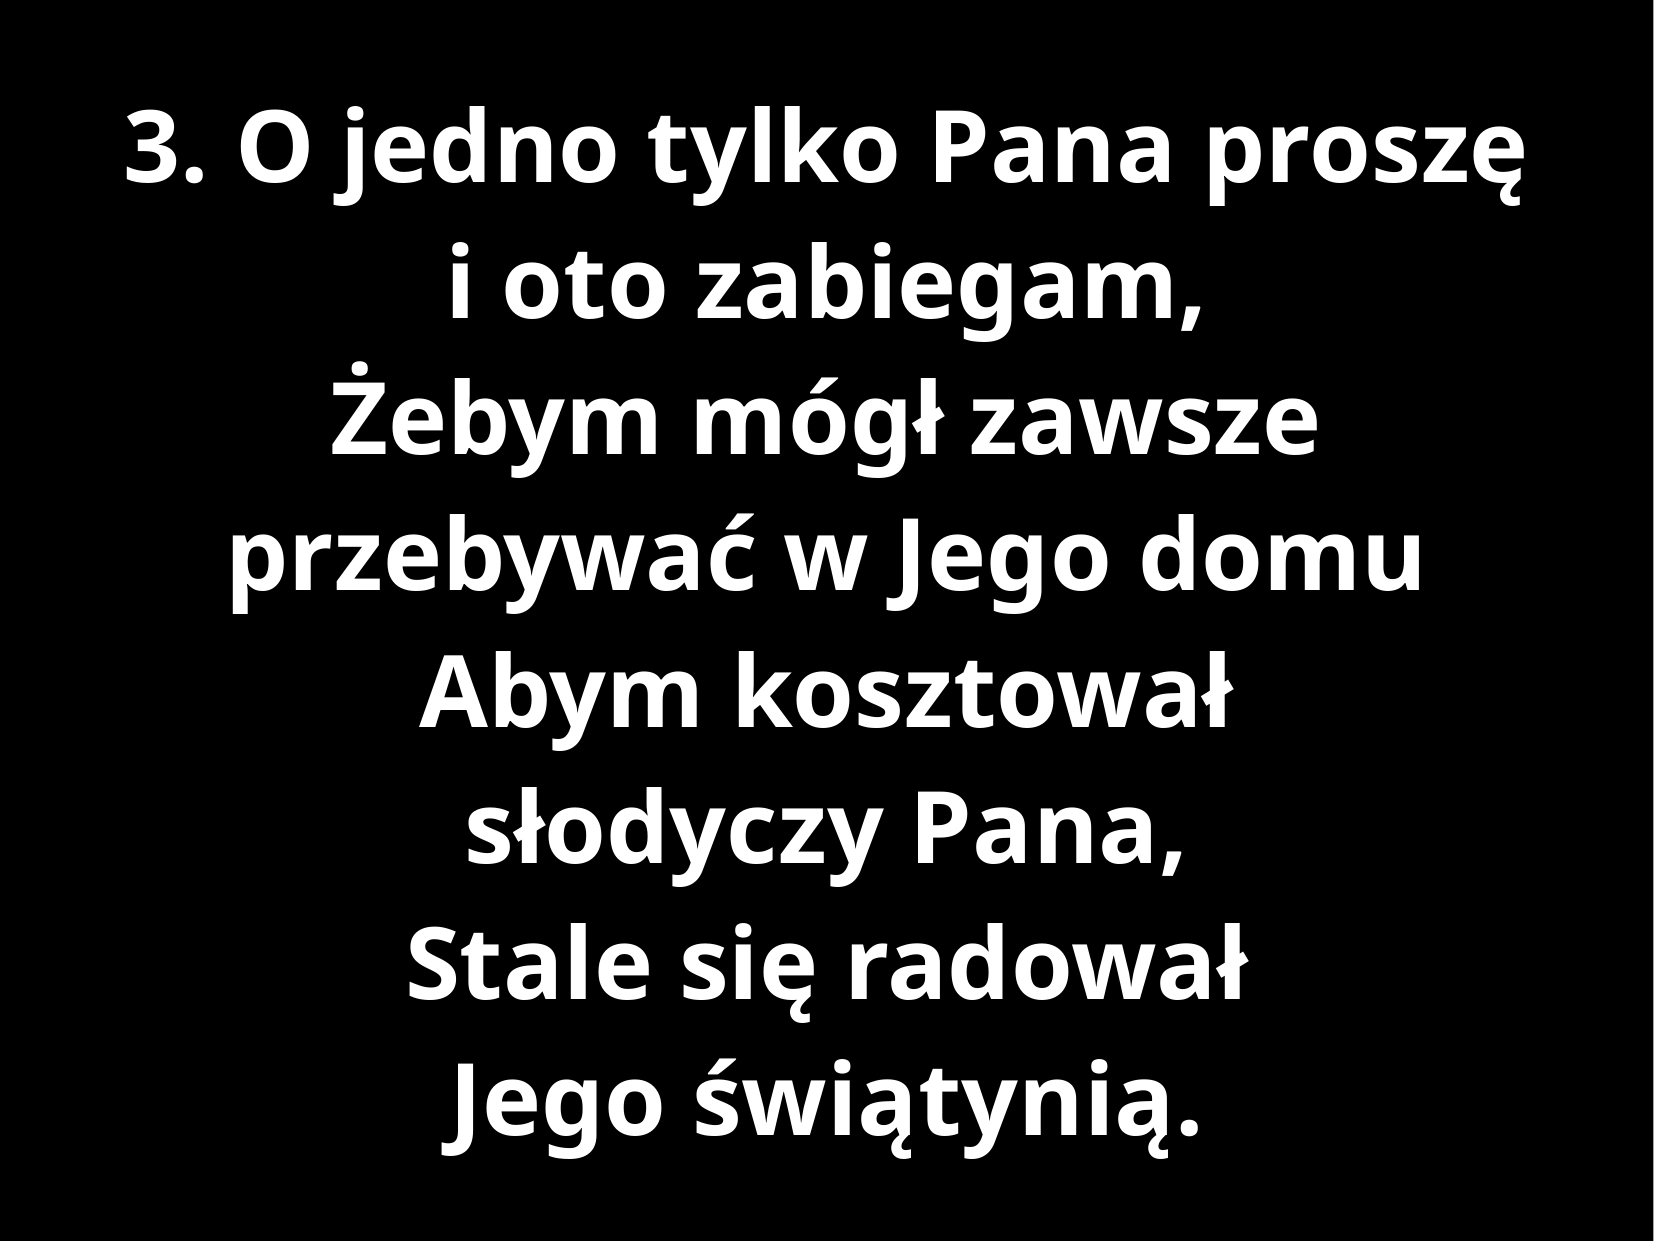

# 3. O jedno tylko Pana proszę i oto zabiegam, Żebym mógł zawsze przebywać w Jego domu Abym kosztował słodyczy Pana, Stale się radował Jego świątynią.